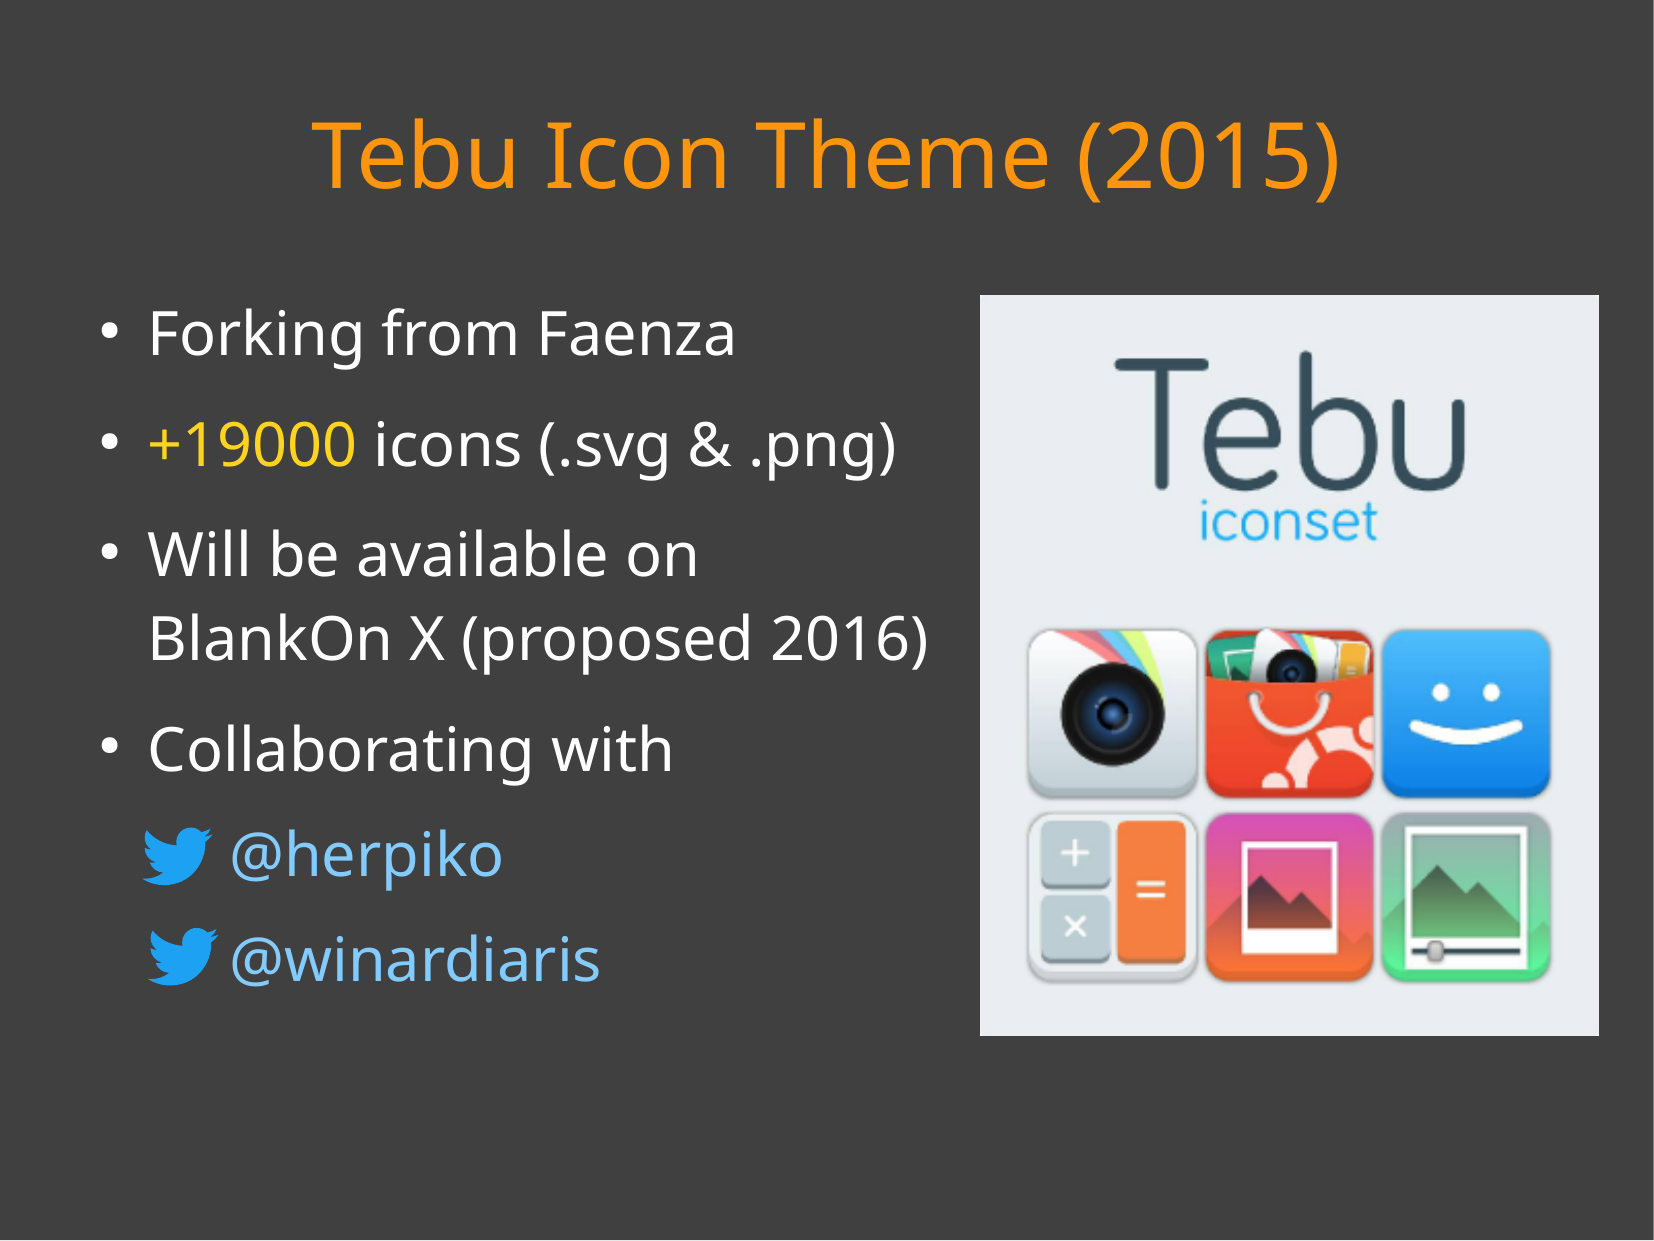

# Tebu Icon Theme (2015)
Forking from Faenza
+19000 icons (.svg & .png)
Will be available on BlankOn X (proposed 2016)
Collaborating with
 @herpiko
 @winardiaris